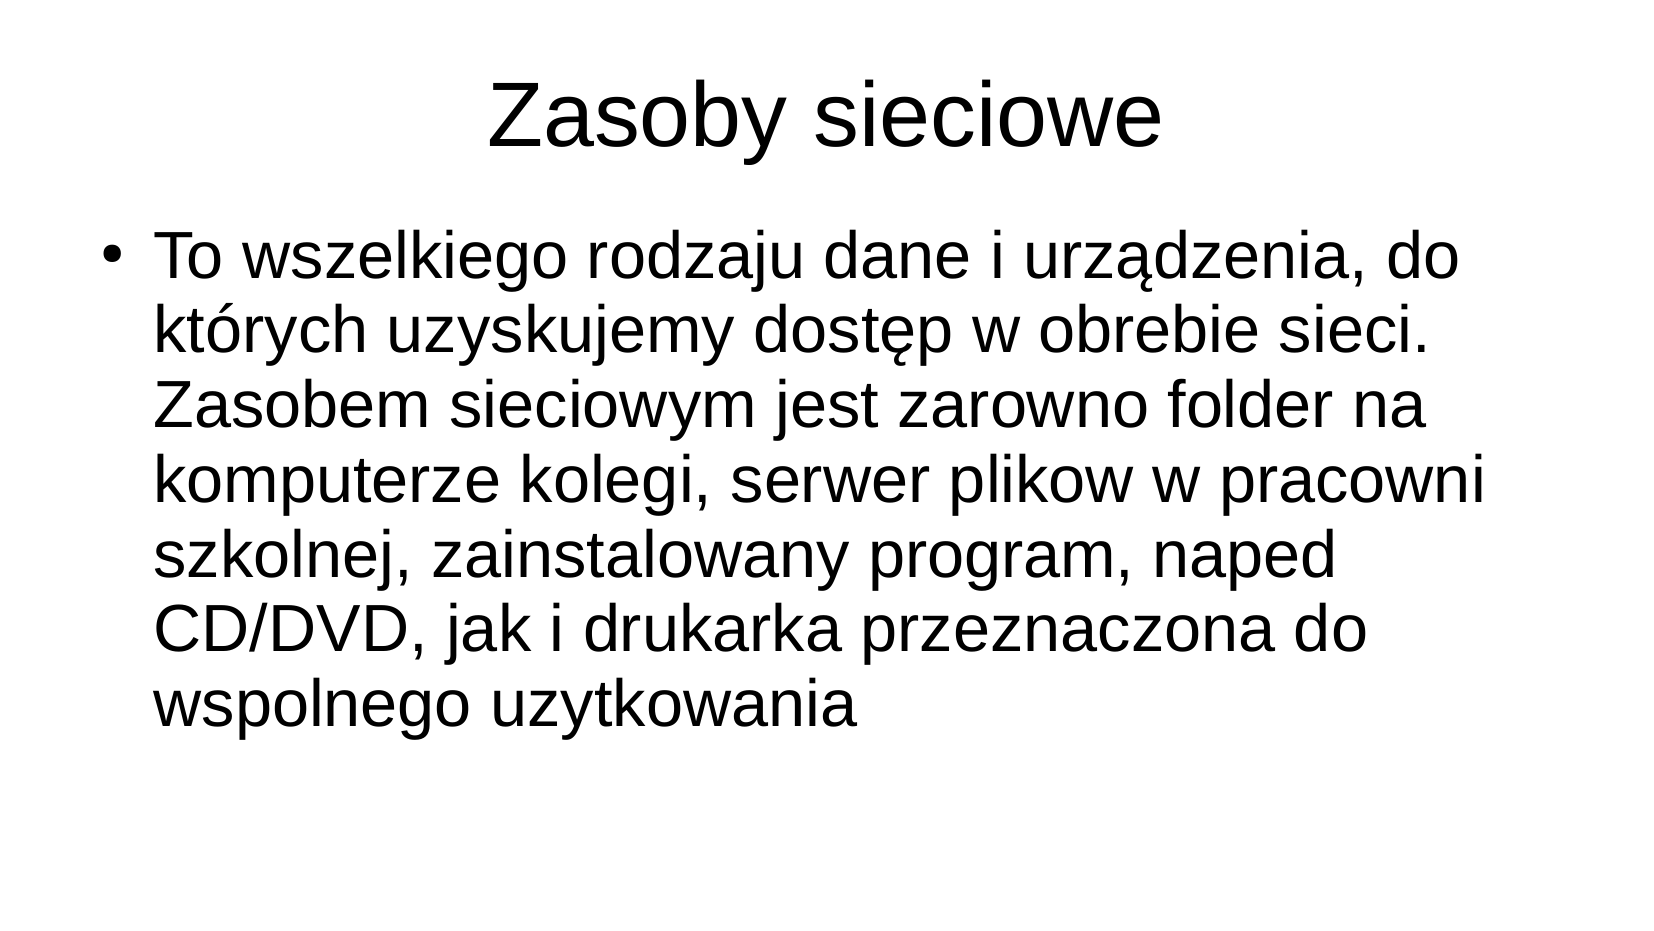

# Zasoby sieciowe
To wszelkiego rodzaju dane i urządzenia, do których uzyskujemy dostęp w obrebie sieci. Zasobem sieciowym jest zarowno folder na komputerze kolegi, serwer plikow w pracowni szkolnej, zainstalowany program, naped CD/DVD, jak i drukarka przeznaczona do wspolnego uzytkowania